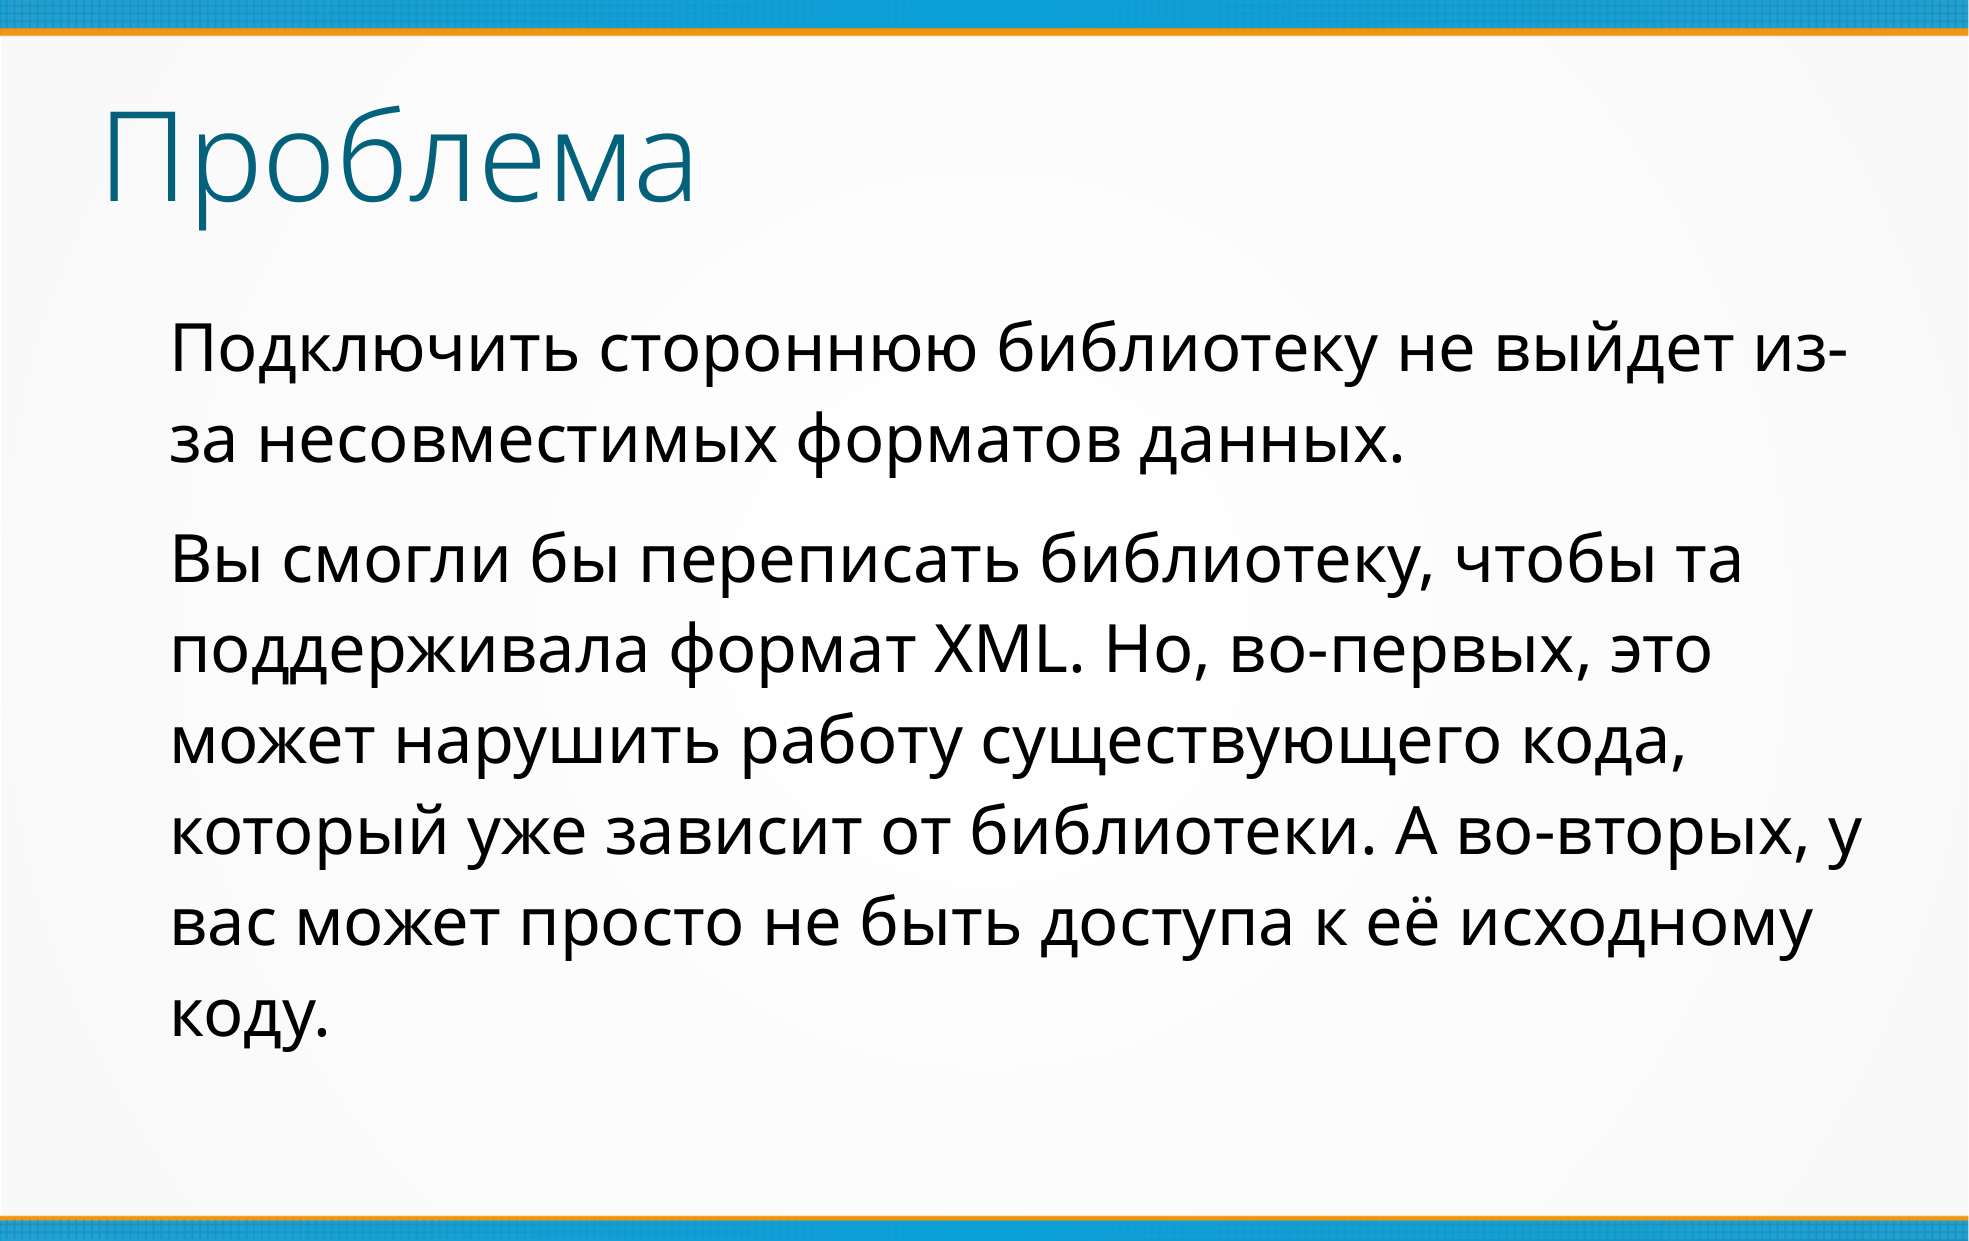

# Проблема
Подключить стороннюю библиотеку не выйдет из-за несовместимых форматов данных.
Вы смогли бы переписать библиотеку, чтобы та поддерживала формат XML. Но, во-первых, это может нарушить работу существующего кода, который уже зависит от библиотеки. А во-вторых, у вас может просто не быть доступа к её исходному коду.